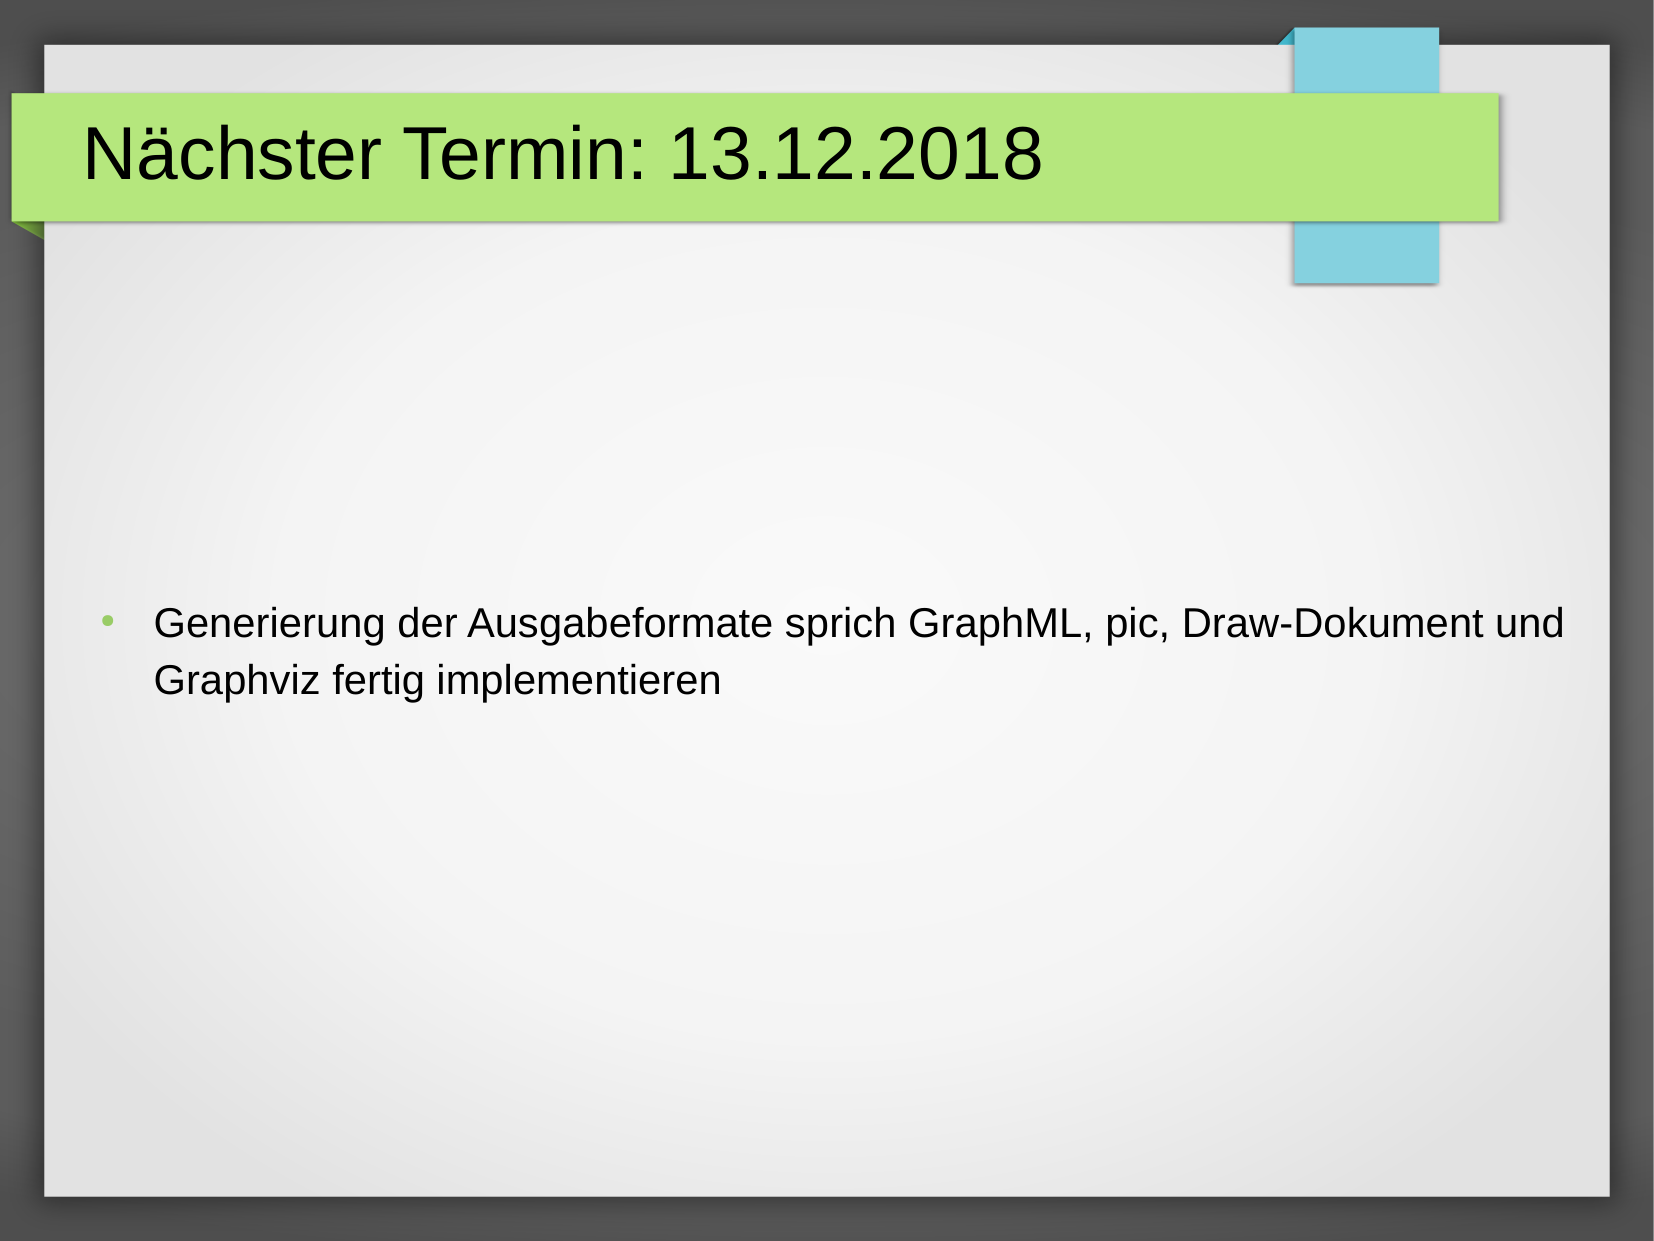

# Nächster Termin: 13.12.2018
Generierung der Ausgabeformate sprich GraphML, pic, Draw-Dokument und Graphviz fertig implementieren